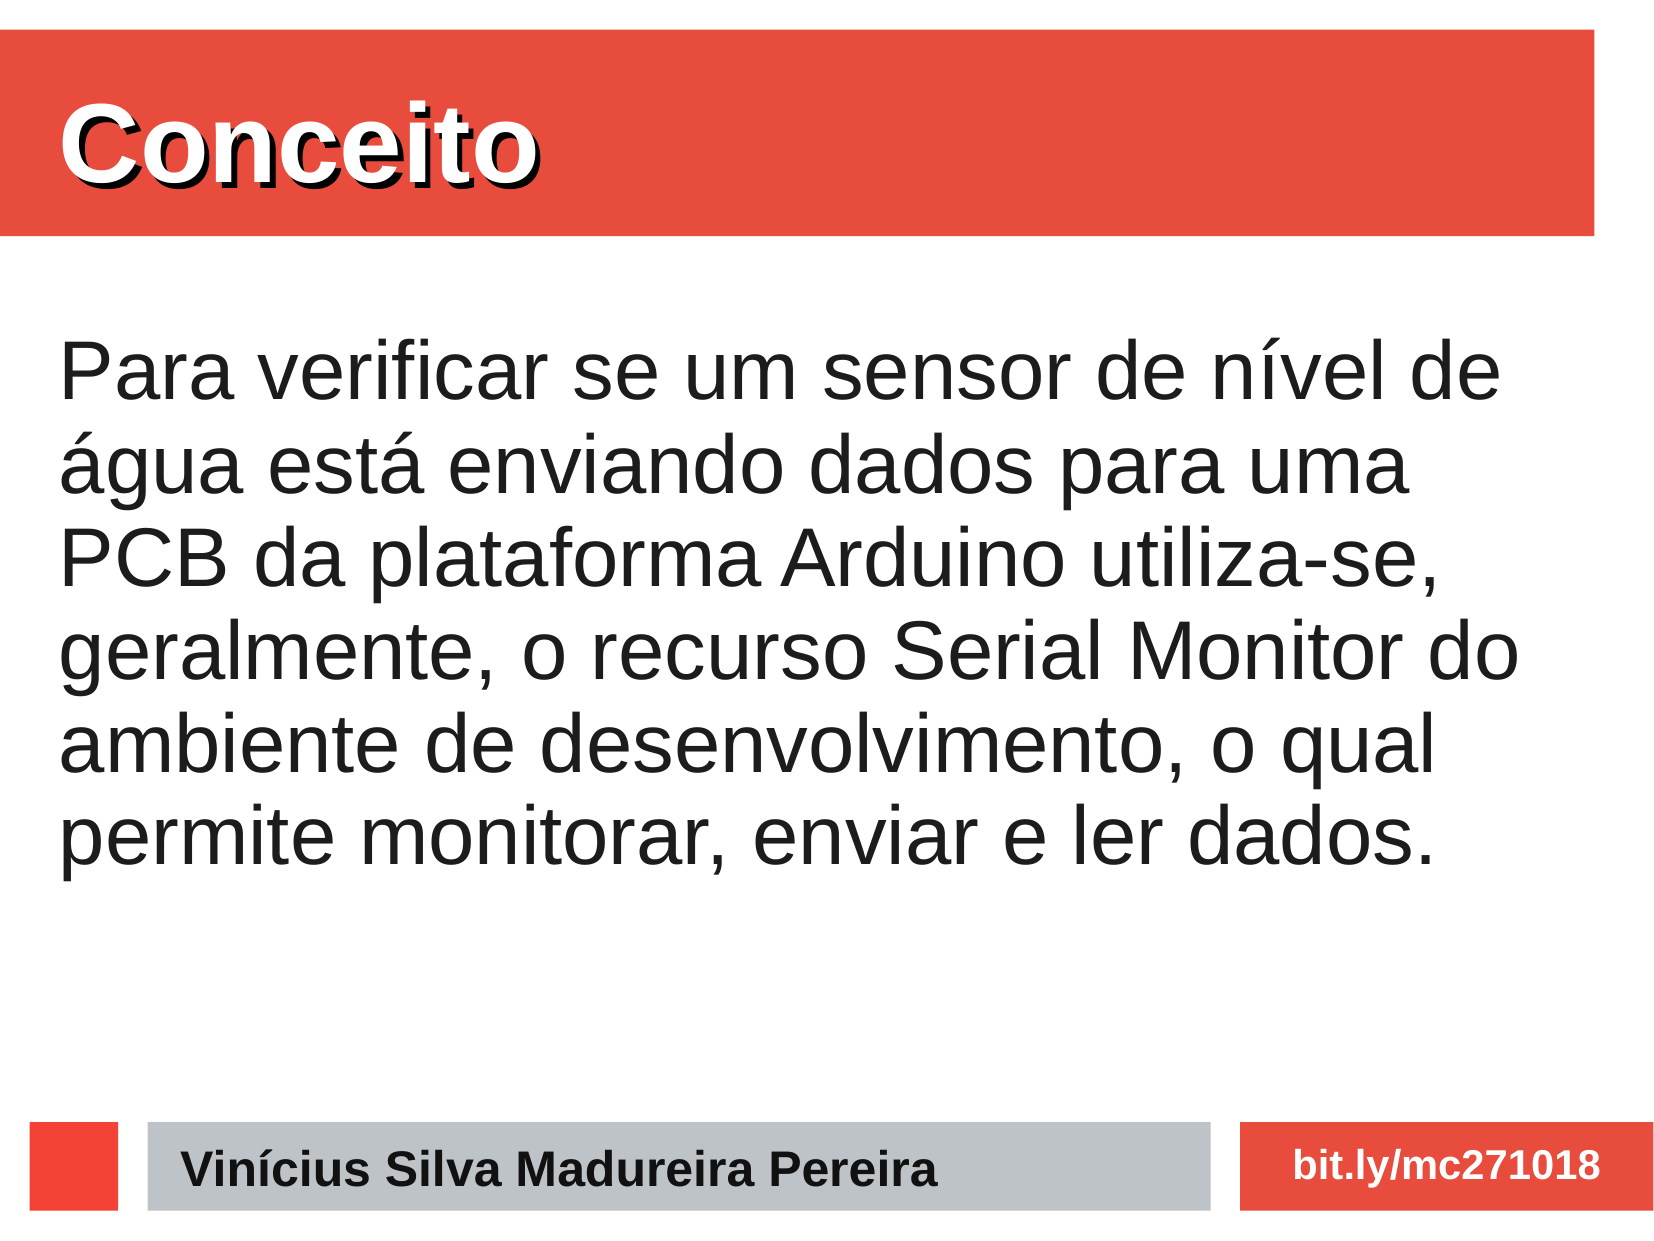

# Conceito
Para verificar se um sensor de nível de água está enviando dados para uma PCB da plataforma Arduino utiliza-se, geralmente, o recurso Serial Monitor do ambiente de desenvolvimento, o qual permite monitorar, enviar e ler dados.
Vinícius Silva Madureira Pereira
bit.ly/mc271018